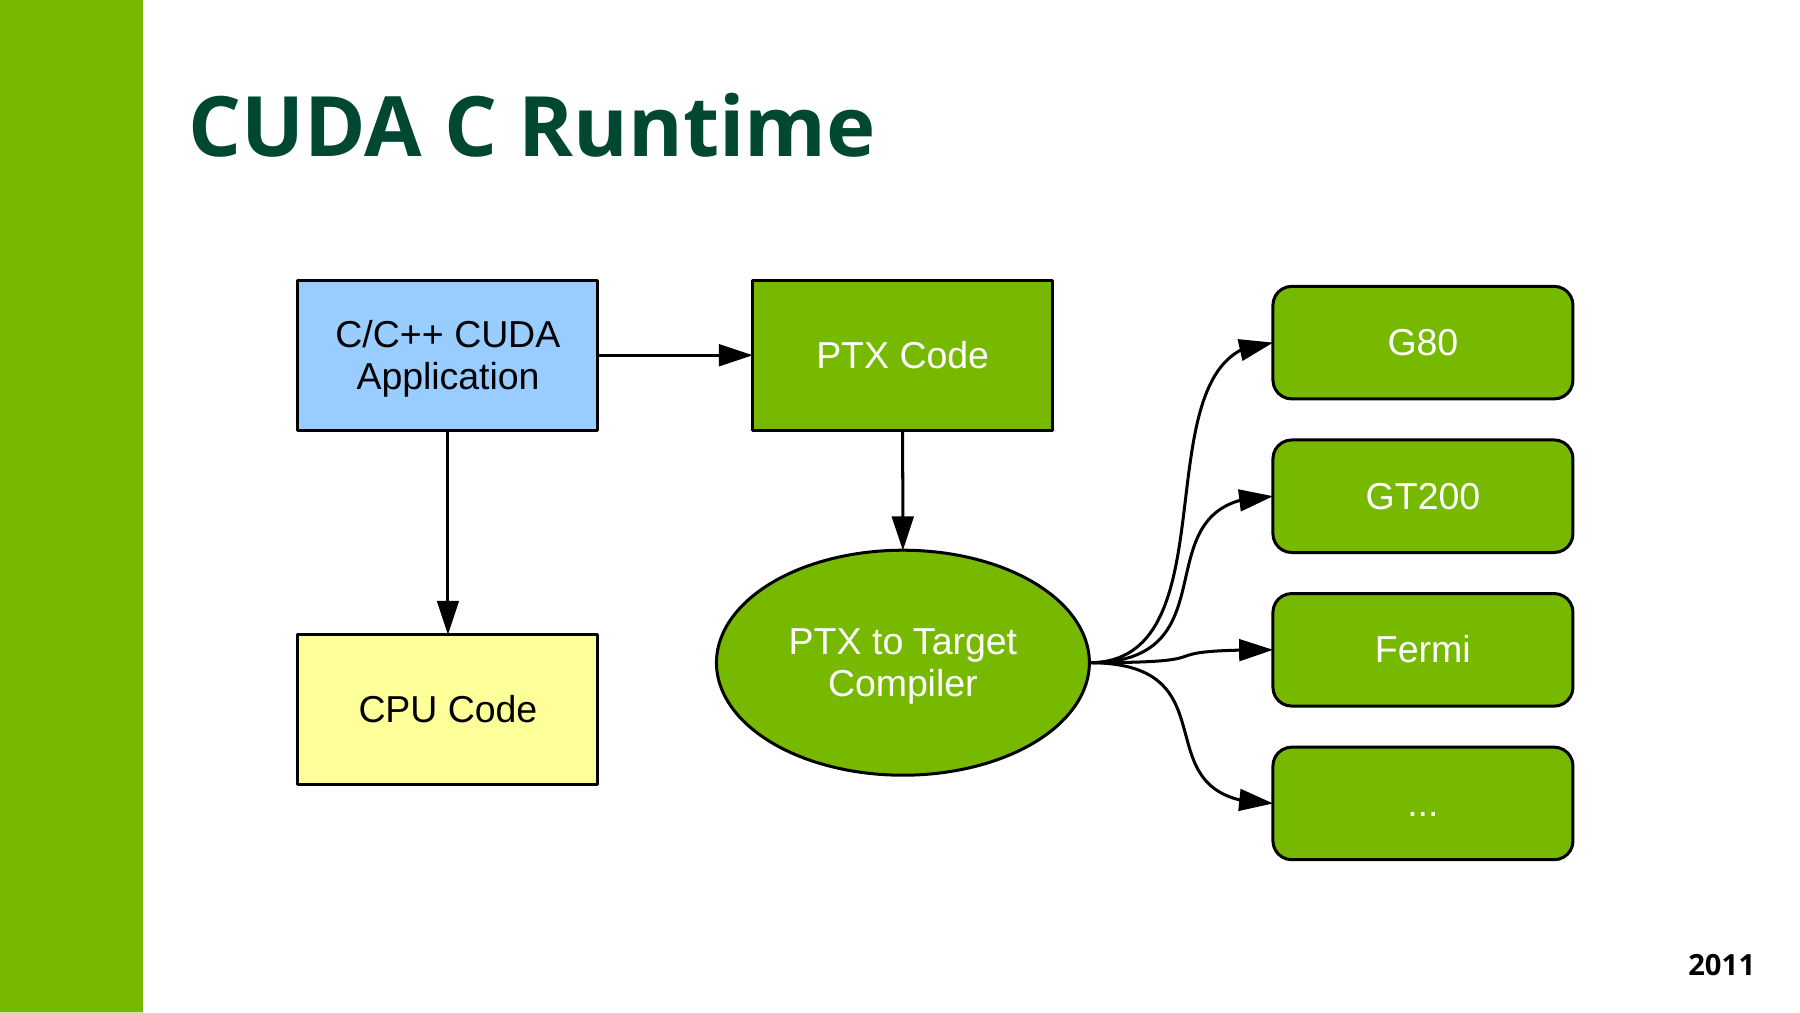

# CUDA C Runtime
C/C++ CUDA
Application
PTX Code
G80
GT200
PTX to Target
Compiler
Fermi
CPU Code
...